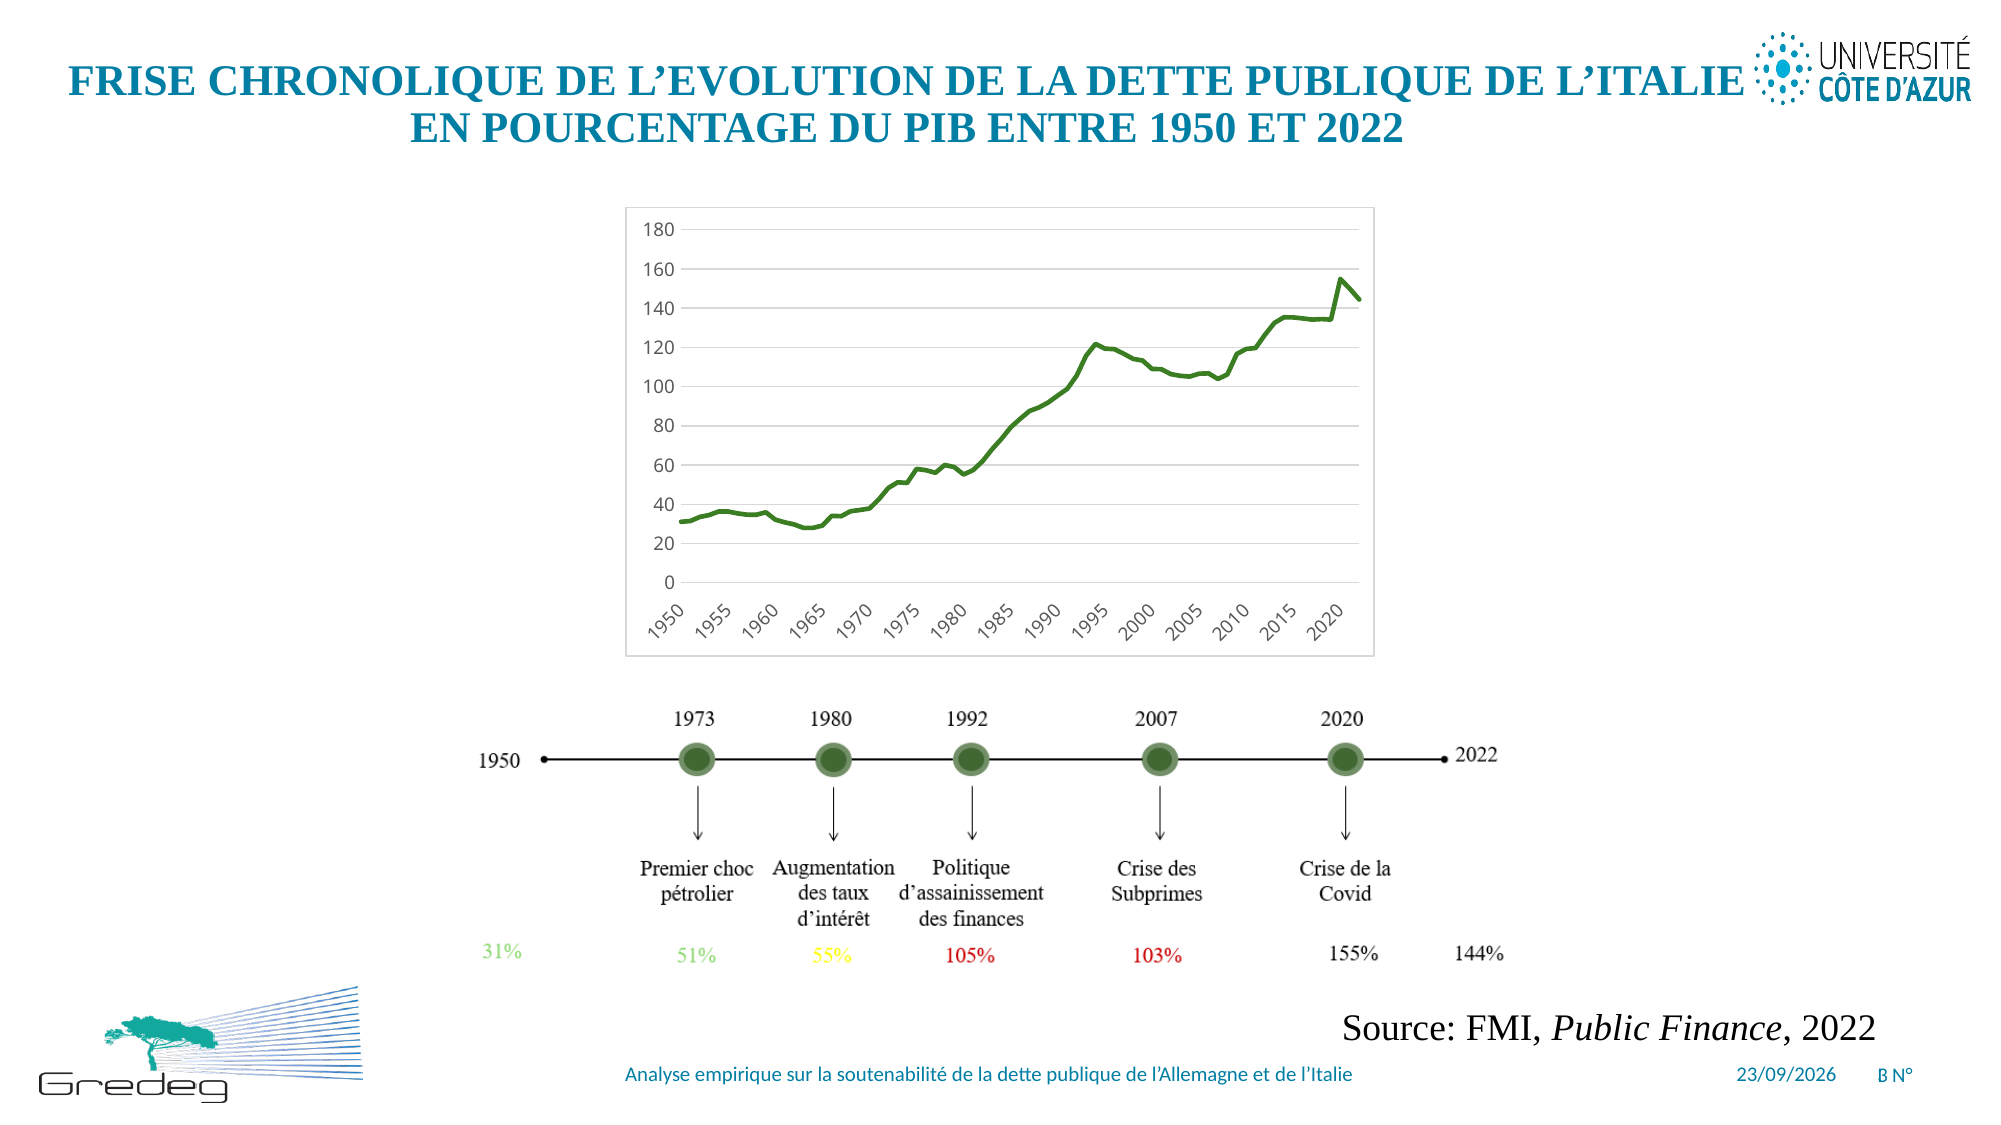

# FRISE CHRONOLIQUE DE L’EVOLUTION DE LA DETTE PUBLIQUE DE L’ITALIE EN POURCENTAGE DU PIB ENTRE 1950 ET 2022
### Chart
| Category | Dette Italie |
|---|---|
| 1950 | 31.039786333419 |
| 1951 | 31.474860884531 |
| 1952 | 33.547430255208 |
| 1953 | 34.496799259055 |
| 1954 | 36.308975729758 |
| 1955 | 36.272643257057 |
| 1956 | 35.312760224821 |
| 1957 | 34.694216303928 |
| 1958 | 34.638298951235 |
| 1959 | 35.868208740241 |
| 1960 | 32.164542512942 |
| 1961 | 30.781785994154 |
| 1962 | 29.724236607709 |
| 1963 | 27.916547594778 |
| 1964 | 27.942406909955 |
| 1965 | 29.131763252242 |
| 1966 | 34.096163340659 |
| 1967 | 33.913157779433 |
| 1968 | 36.415921048662 |
| 1969 | 37.062495137664 |
| 1970 | 37.834181561028 |
| 1971 | 42.522298492894 |
| 1972 | 48.301766108891 |
| 1973 | 51.181379089007 |
| 1974 | 50.860019358968 |
| 1975 | 58.001357214203 |
| 1976 | 57.366383767163 |
| 1977 | 56.052754373888 |
| 1978 | 60.018399354276 |
| 1979 | 58.973919873567 |
| 1980 | 55.185962523872 |
| 1981 | 57.396118604339 |
| 1982 | 61.90663898334 |
| 1983 | 67.93606220354 |
| 1984 | 73.259316926168 |
| 1985 | 79.237926242842 |
| 1986 | 83.537427494728 |
| 1987 | 87.560780221752 |
| 1988 | 89.382307842148 |
| 1989 | 91.9470761635 |
| 1990 | 95.46416367514 |
| 1991 | 98.818066118822 |
| 1992 | 105.54348510993 |
| 1993 | 115.68377833072 |
| 1994 | 121.79353248495 |
| 1995 | 119.36208692236 |
| 1996 | 119.10947290249 |
| 1997 | 116.78212418394 |
| 1998 | 114.12691978354 |
| 1999 | 113.28951463423 |
| 2000 | 109.02587705942 |
| 2001 | 108.88630684568 |
| 2002 | 106.36047160515 |
| 2003 | 105.49451602825 |
| 2004 | 105.10091219209 |
| 2005 | 106.55753532295 |
| 2006 | 106.73967791192 |
| 2007 | 103.88953645408 |
| 2008 | 106.16394789644 |
| 2009 | 116.60964510872 |
| 2010 | 119.19841533557 |
| 2011 | 119.69298111285 |
| 2012 | 126.49469350218 |
| 2013 | 132.4571137903 |
| 2014 | 135.36705023854 |
| 2015 | 135.28112886178 |
| 2016 | 134.78507141929 |
| 2017 | 134.1626181673 |
| 2018 | 134.44311348494 |
| 2019 | 134.1498412713 |
| 2020 | 154.92735037634 |
| 2021 | 149.8933053263 |
| 2022 | 144.4079879237 |
Source: FMI, Public Finance, 2022
Analyse empirique sur la soutenabilité de la dette publique de l’Allemagne et de l’Italie
3